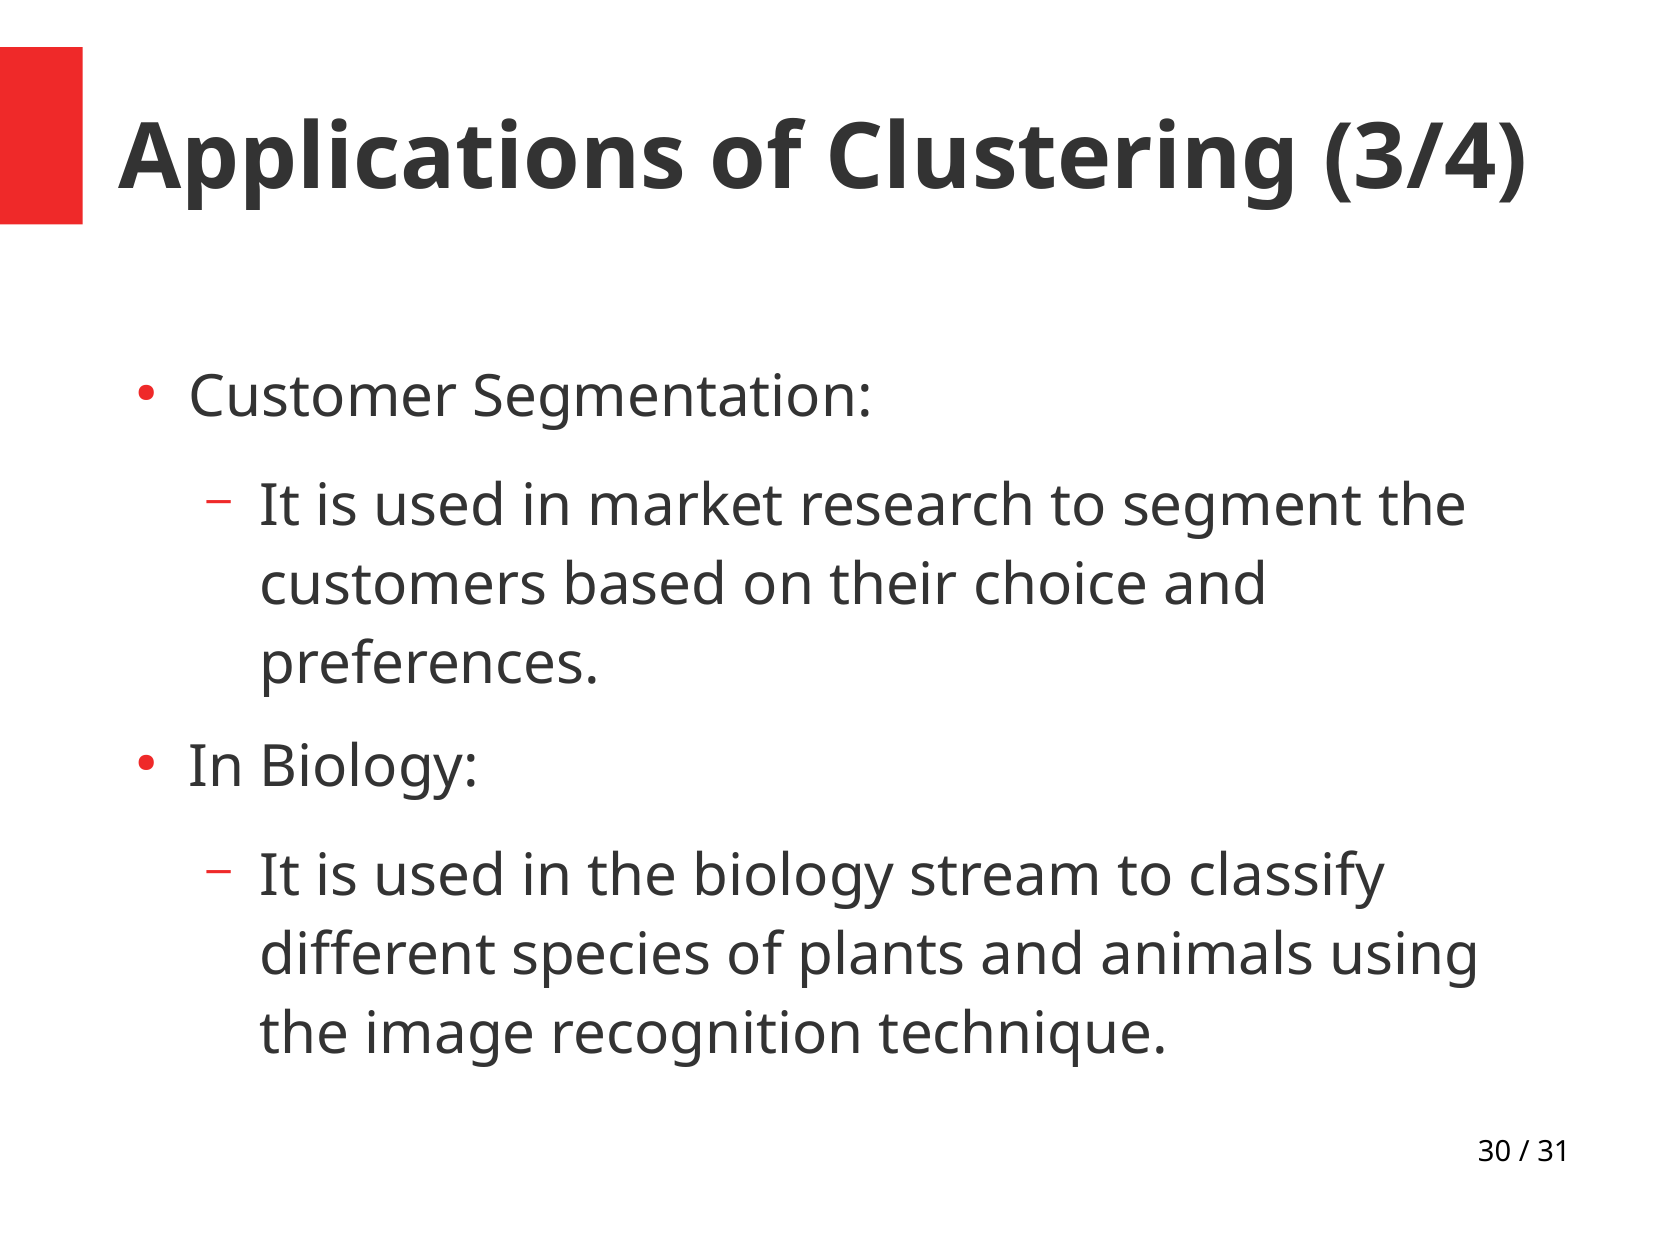

# Applications of Clustering (3/4)
Customer Segmentation:
It is used in market research to segment the customers based on their choice and preferences.
In Biology:
It is used in the biology stream to classify different species of plants and animals using the image recognition technique.
30